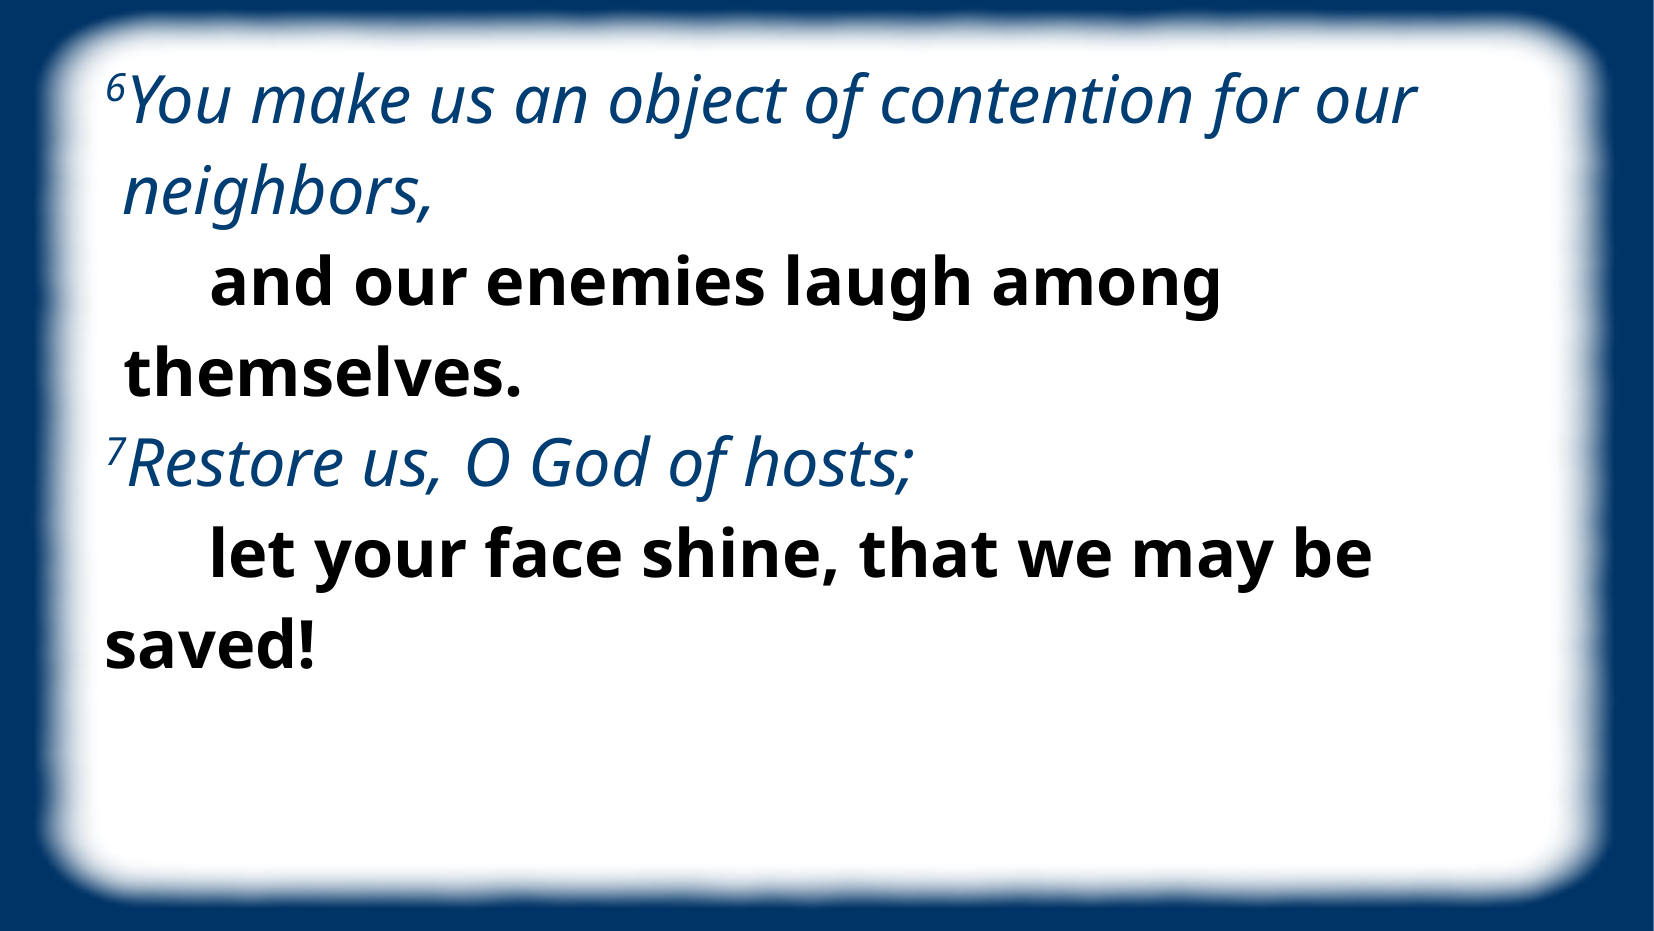

6You make us an object of contention for our
 neighbors,
 and our enemies laugh among themselves.
7Restore us, O God of hosts;
 let your face shine, that we may be saved!